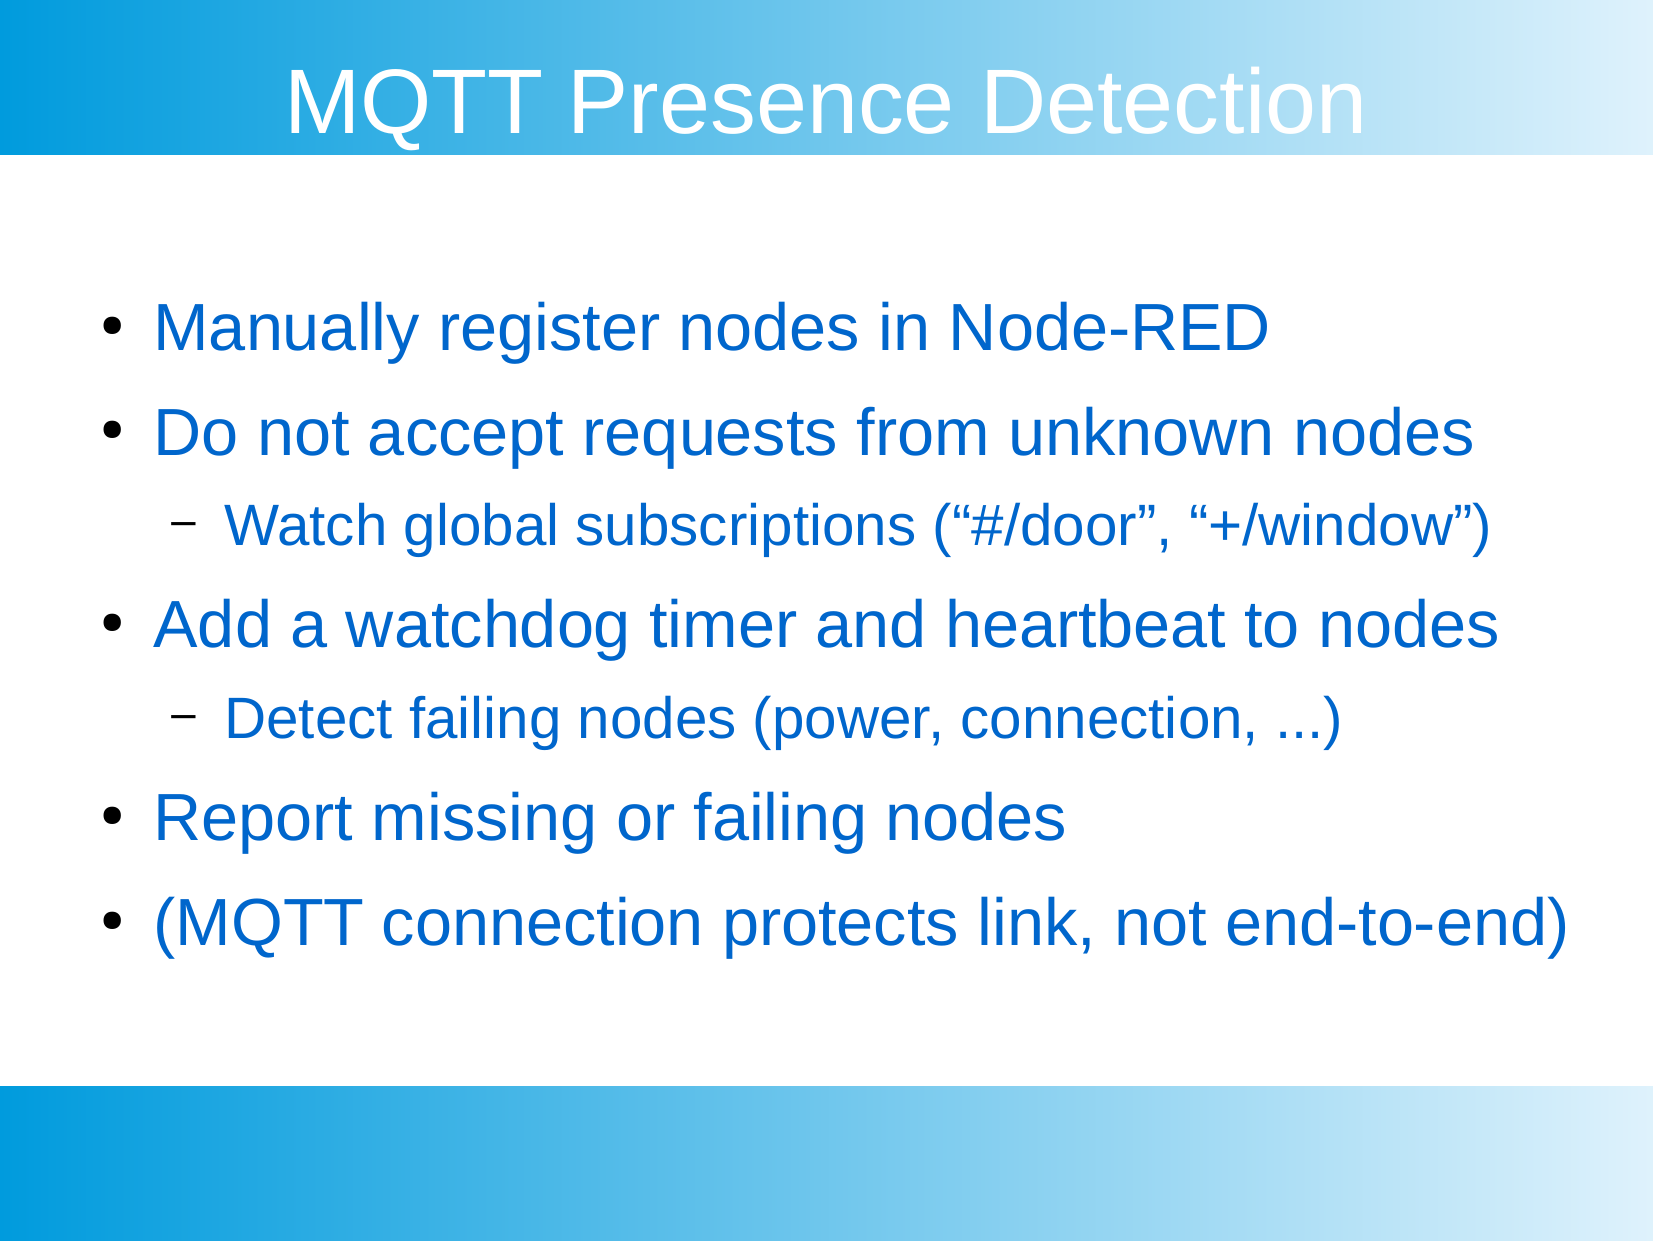

# MQTT Presence Detection
Manually register nodes in Node-RED
Do not accept requests from unknown nodes
Watch global subscriptions (“#/door”, “+/window”)
Add a watchdog timer and heartbeat to nodes
Detect failing nodes (power, connection, ...)
Report missing or failing nodes
(MQTT connection protects link, not end-to-end)